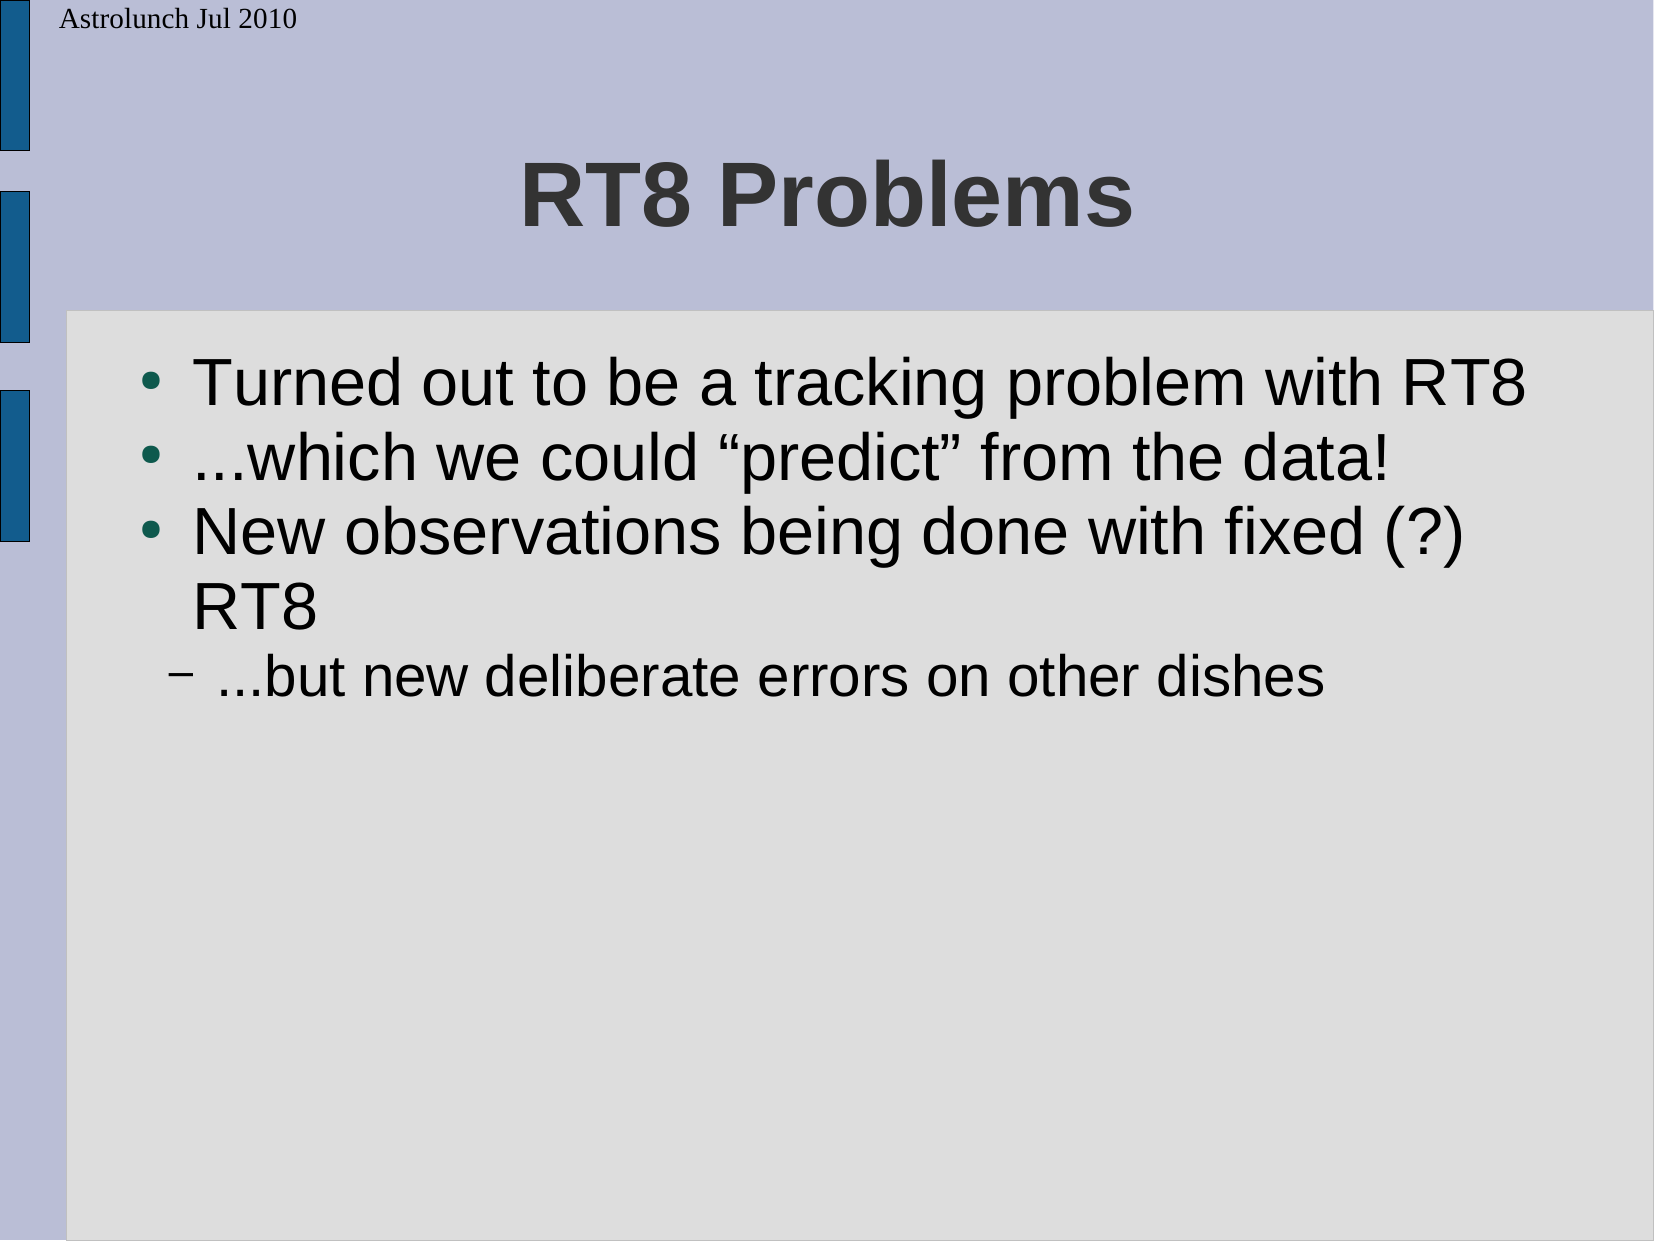

Astrolunch Jul 2010
# RT8 Problems
Turned out to be a tracking problem with RT8
...which we could “predict” from the data!
New observations being done with fixed (?) RT8
...but new deliberate errors on other dishes